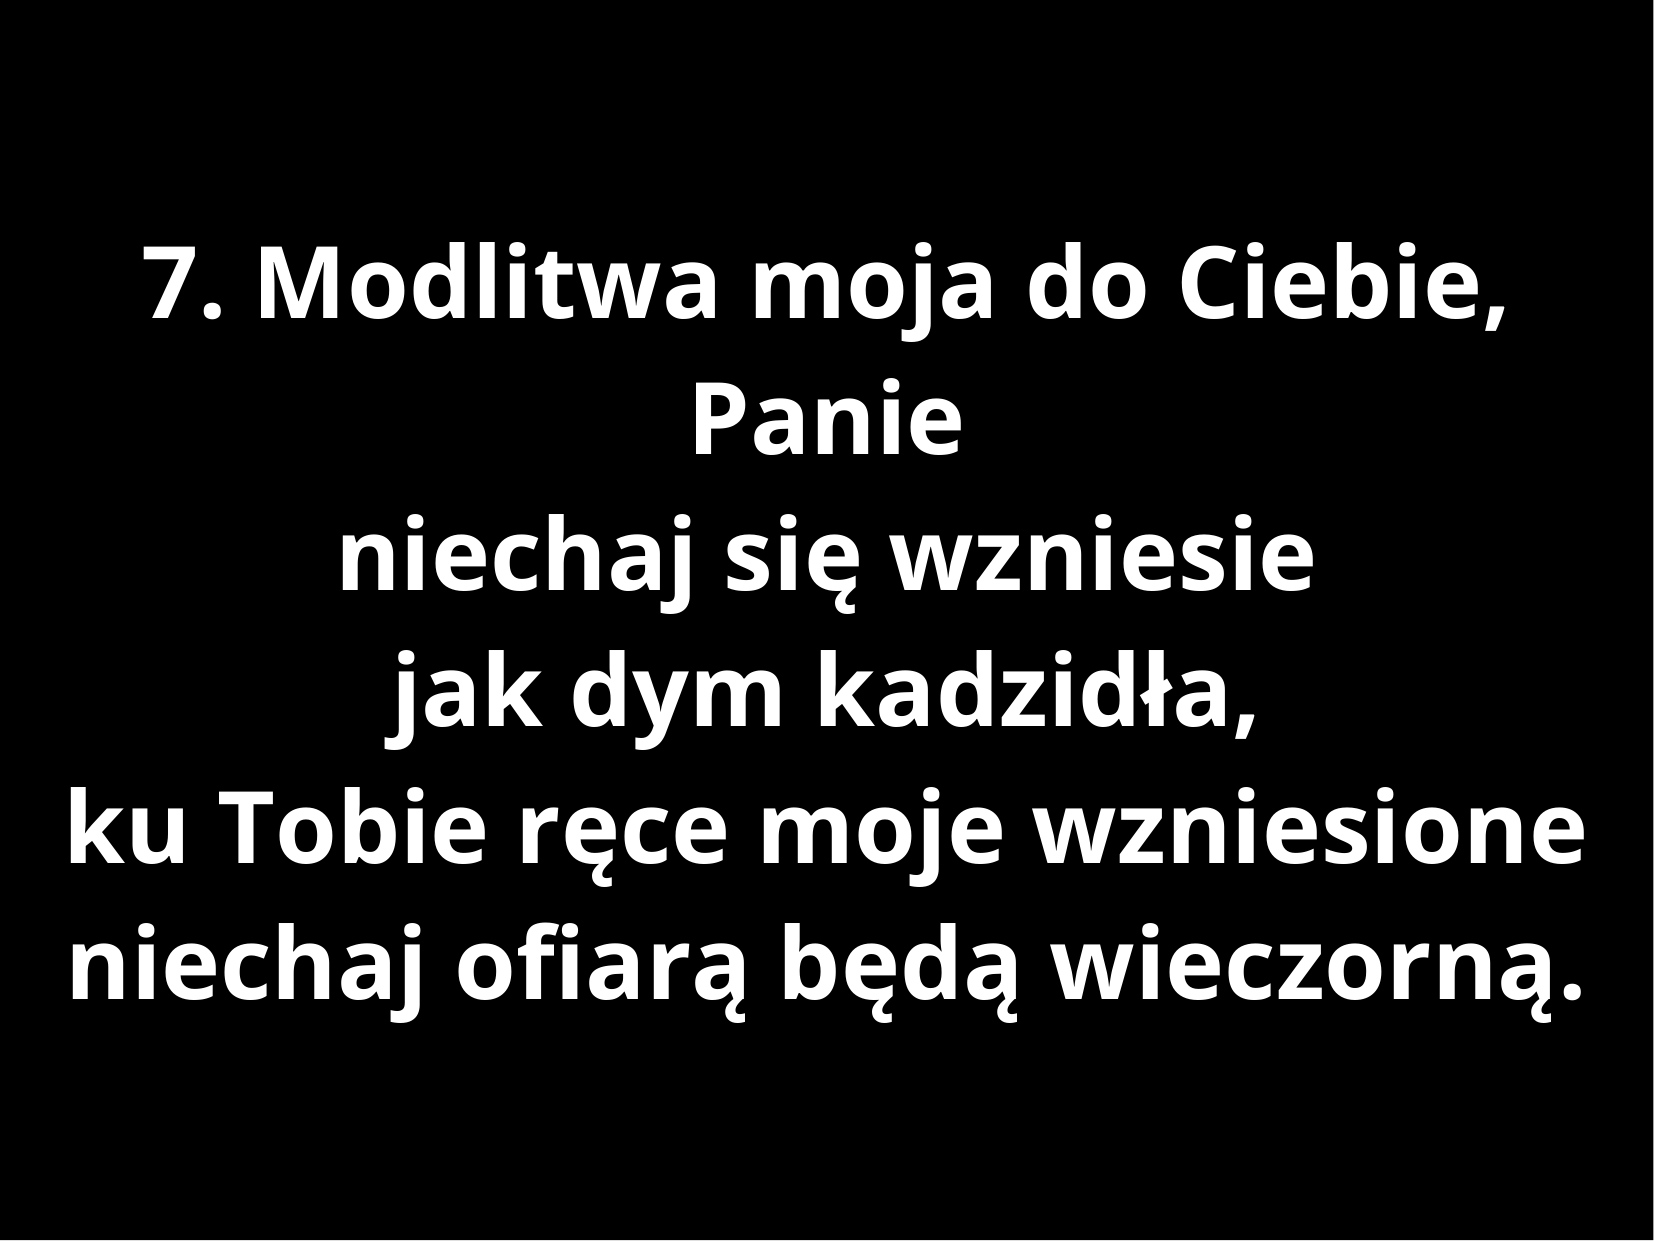

# 7. Modlitwa moja do Ciebie, Panie niechaj się wzniesie jak dym kadzidła, ku Tobie ręce moje wzniesione niechaj ofiarą będą wieczorną.